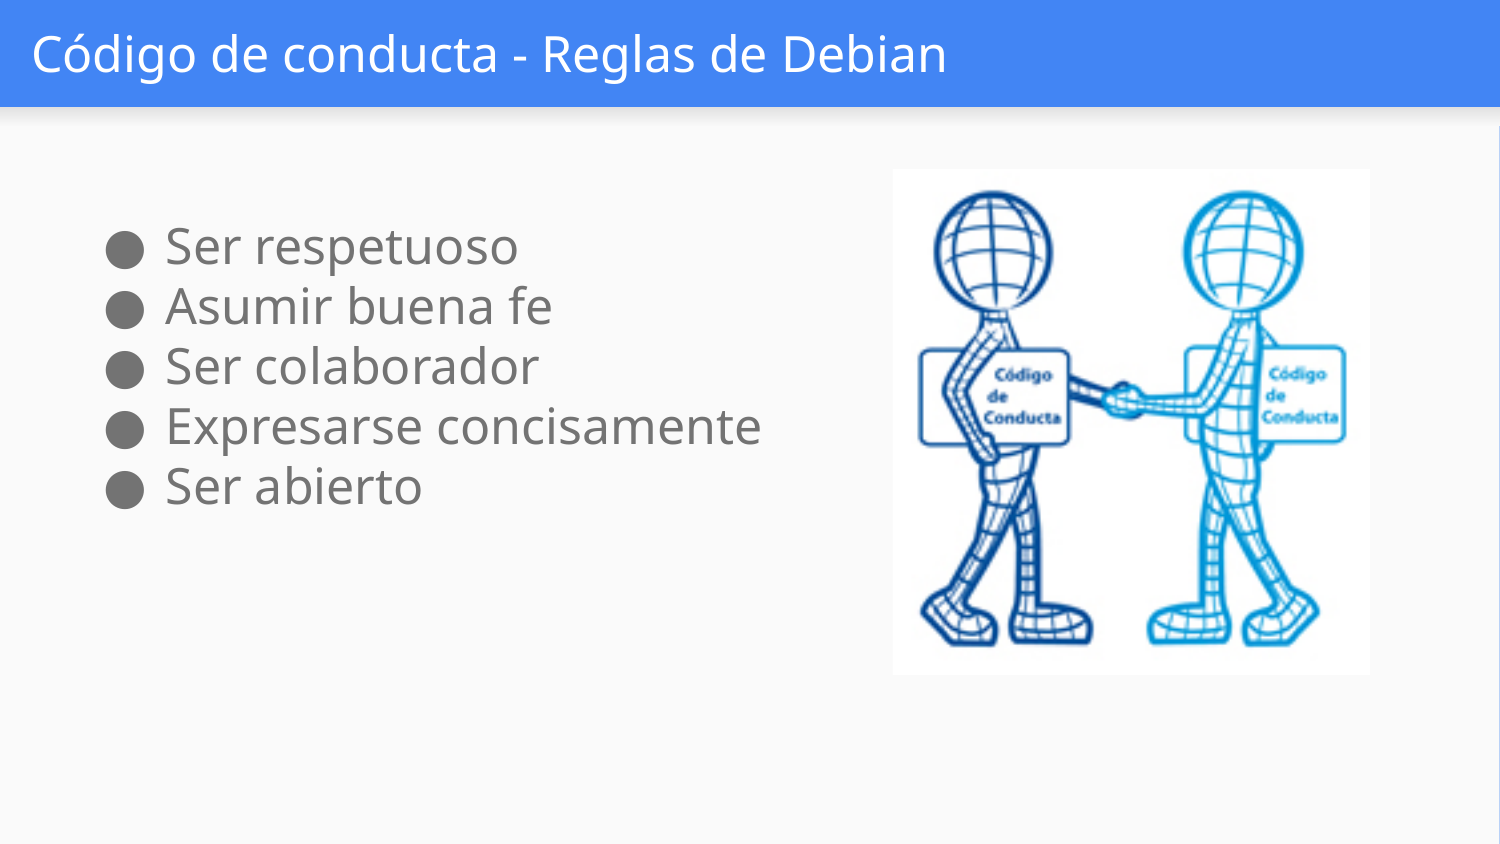

# Código de conducta - Reglas de Debian
Ser respetuoso
Asumir buena fe
Ser colaborador
Expresarse concisamente
Ser abierto